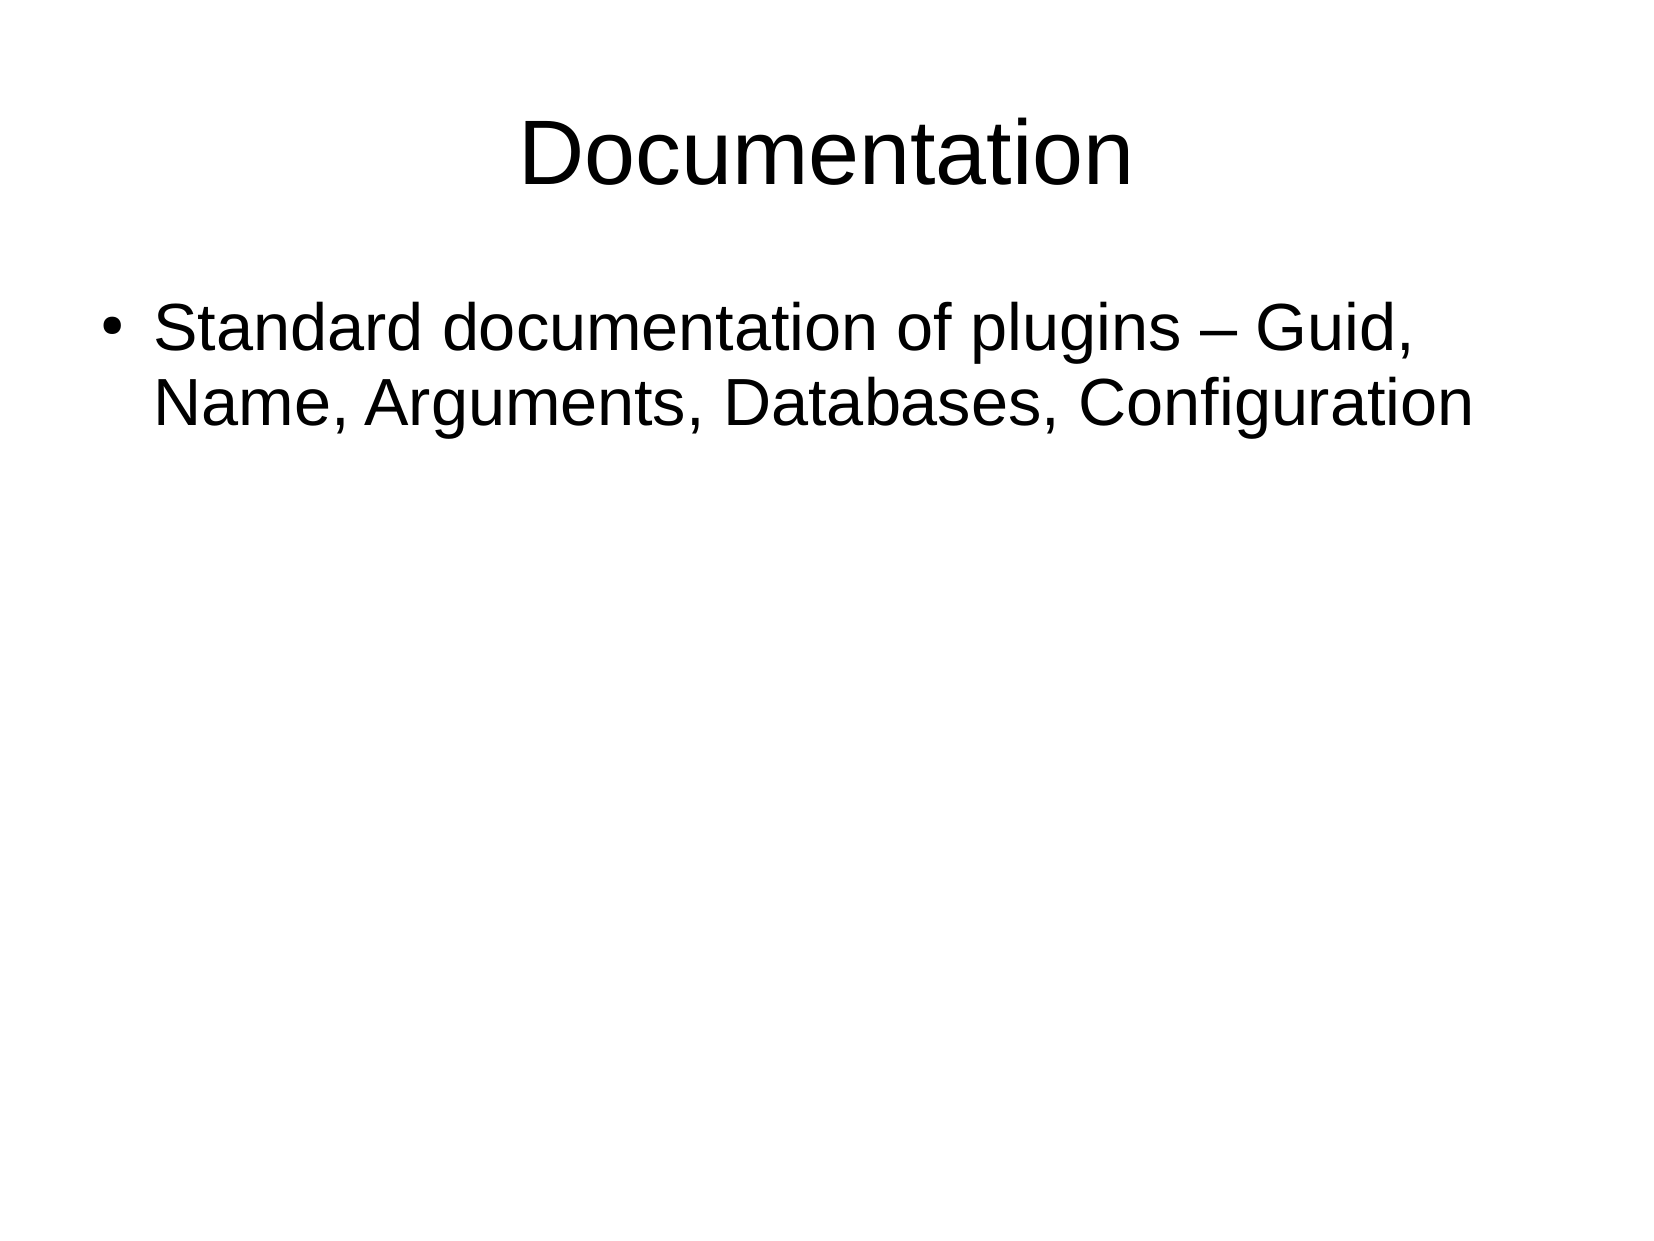

# Documentation
Standard documentation of plugins – Guid, Name, Arguments, Databases, Configuration